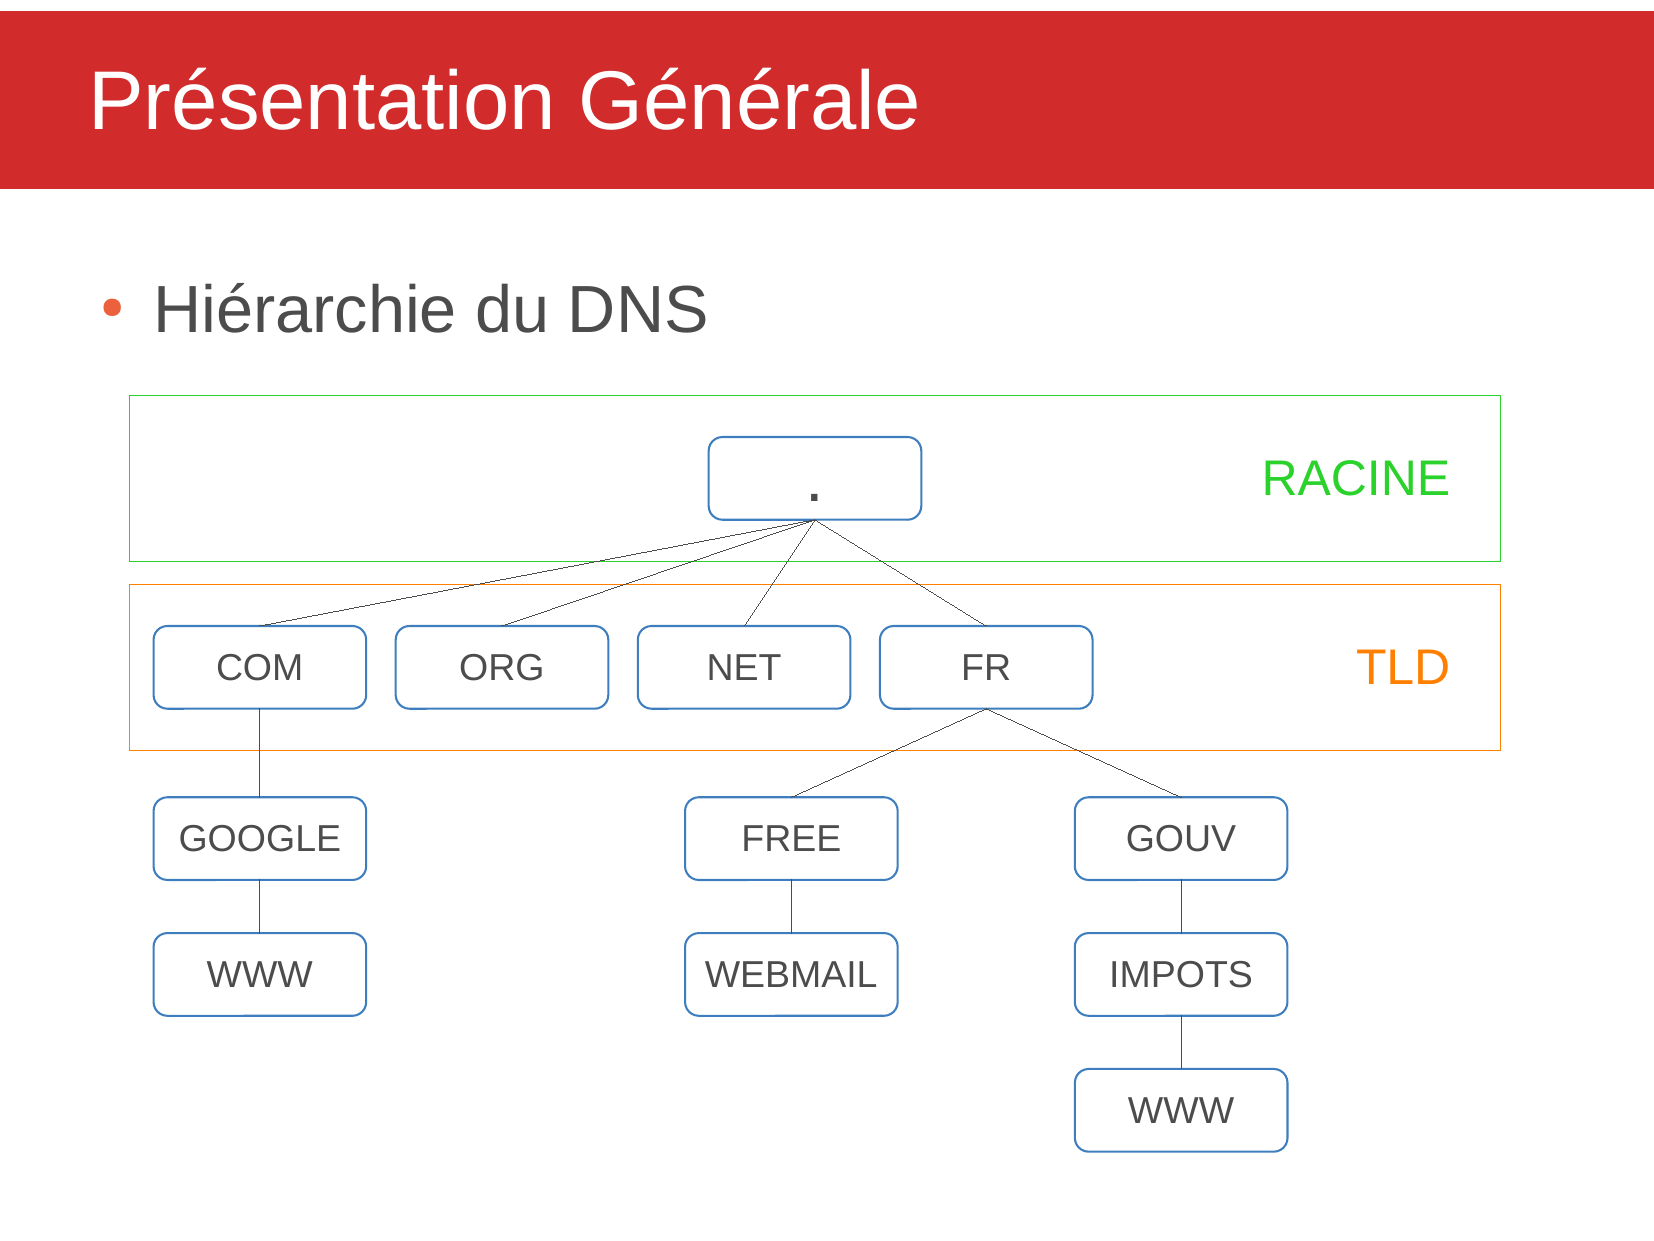

# Présentation Générale
Hiérarchie du DNS
RACINE
.
TLD
COM
ORG
NET
FR
GOOGLE
FREE
GOUV
WWW
WEBMAIL
IMPOTS
WWW